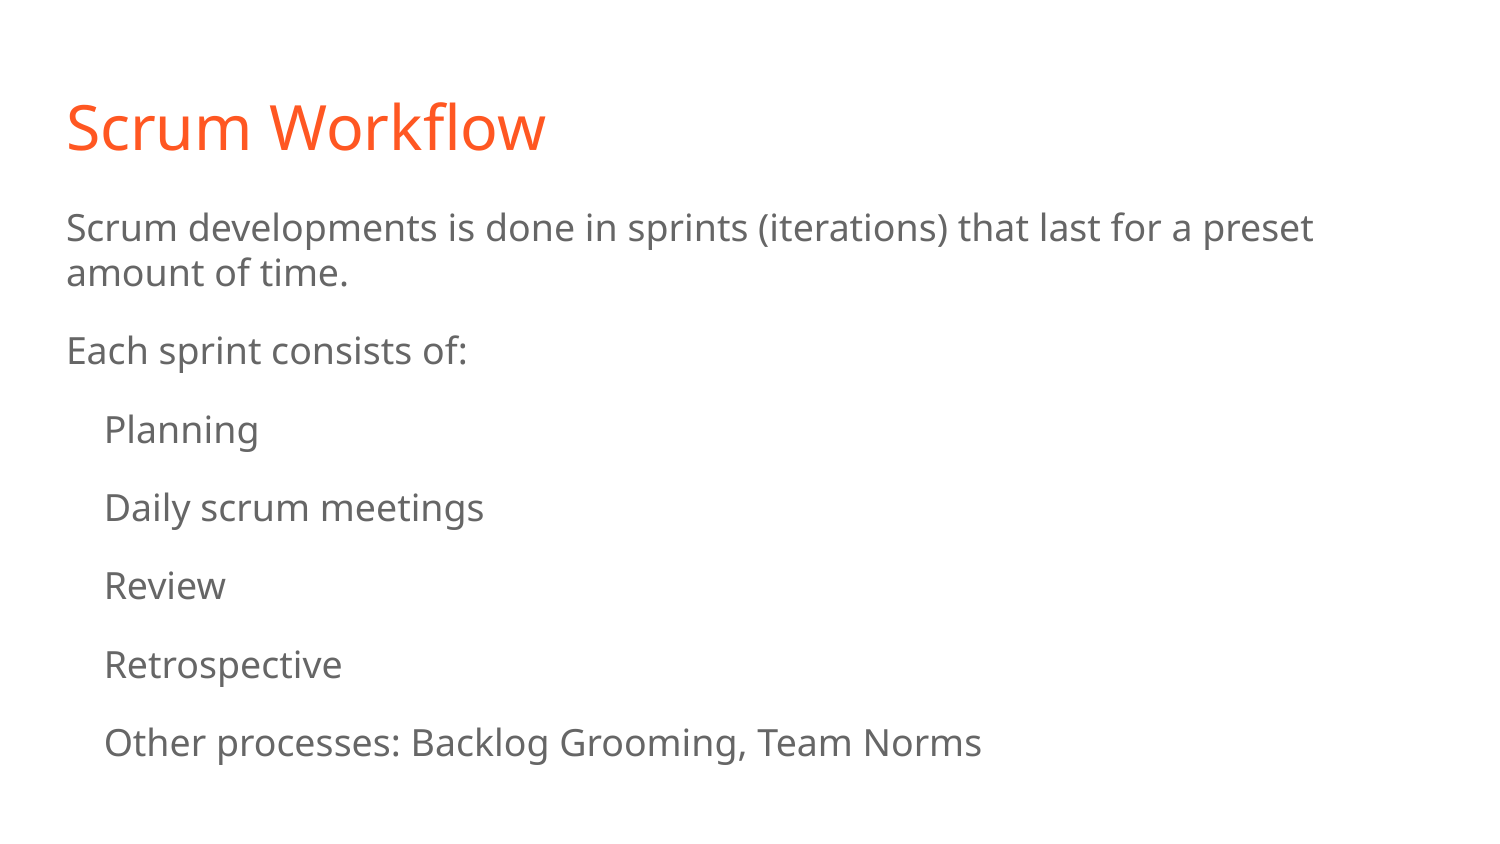

# Scrum Workflow
Scrum developments is done in sprints (iterations) that last for a preset amount of time.
Each sprint consists of:
Planning
Daily scrum meetings
Review
Retrospective
Other processes: Backlog Grooming, Team Norms